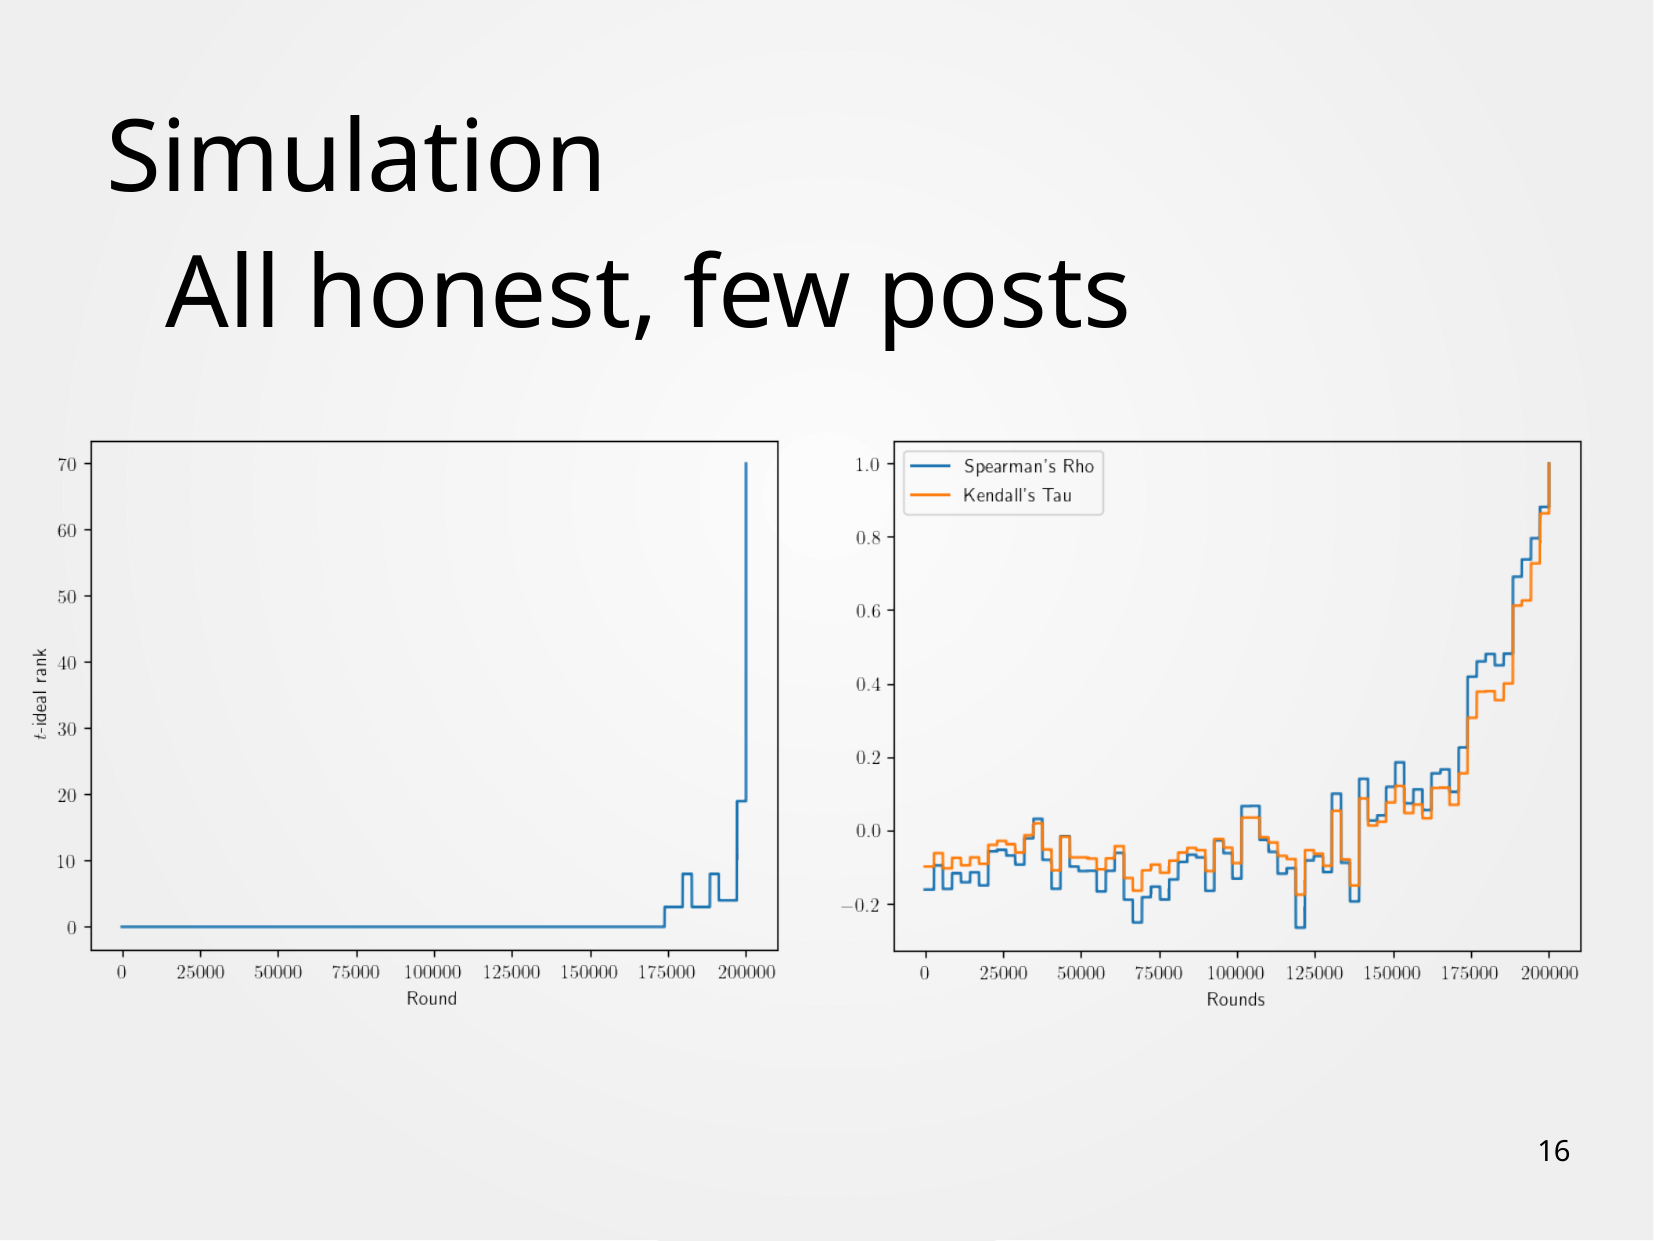

# Simulation All honest, few posts
16